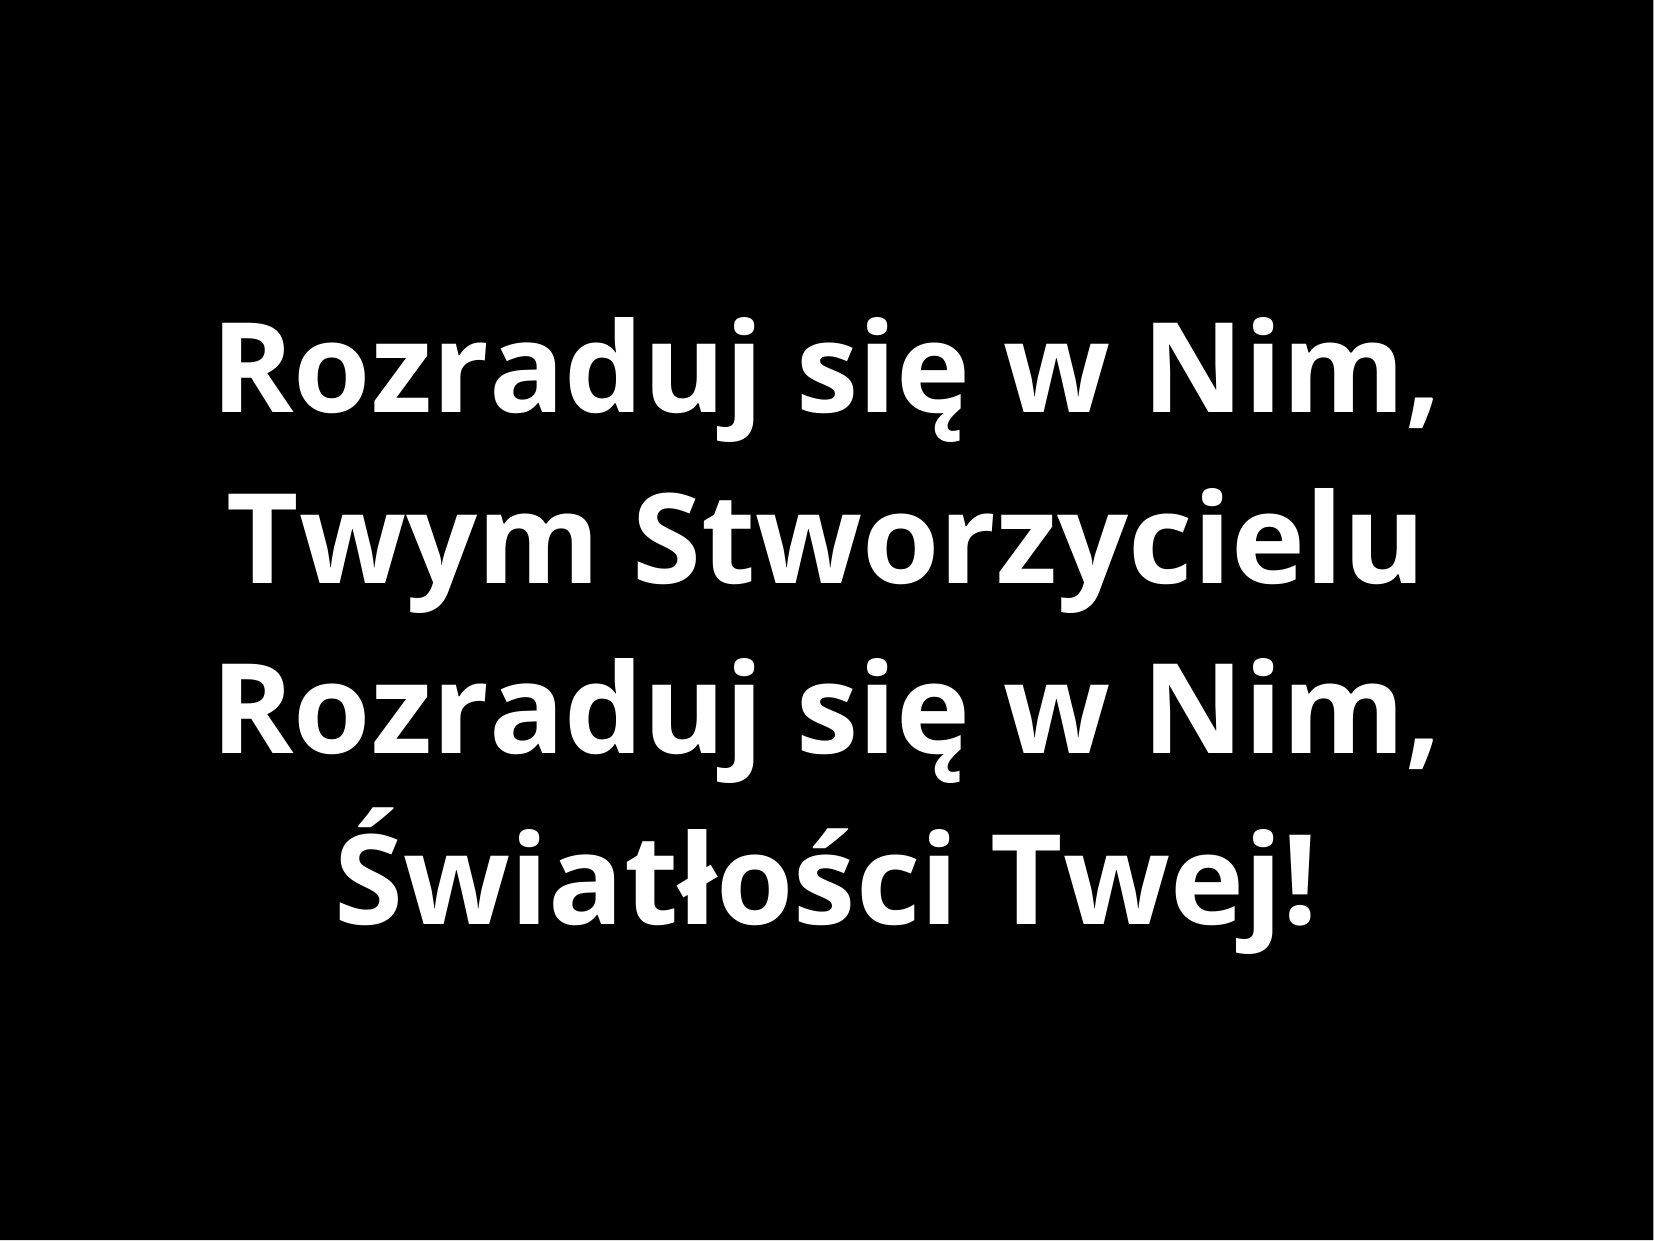

# Rozraduj się w Nim, Twym Stworzycielu Rozraduj się w Nim, Światłości Twej!